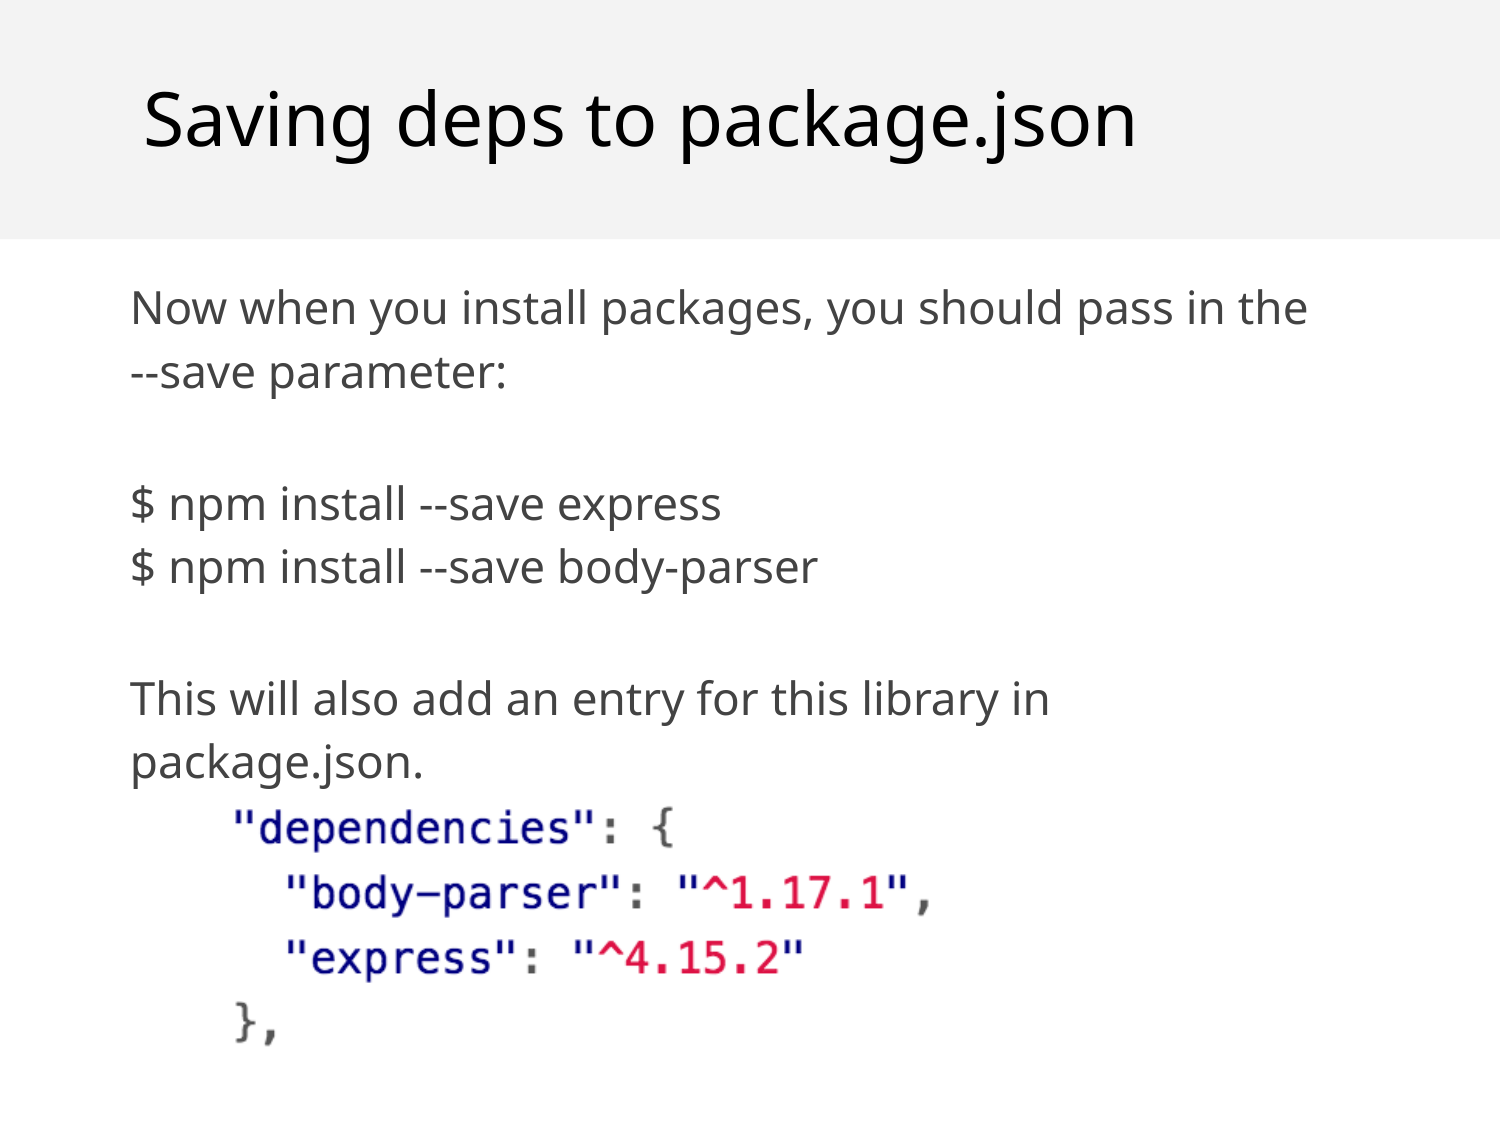

# Saving deps to package.json
Now when you install packages, you should pass in the --save parameter:
$ npm install --save express
$ npm install --save body-parser
This will also add an entry for this library in package.json.